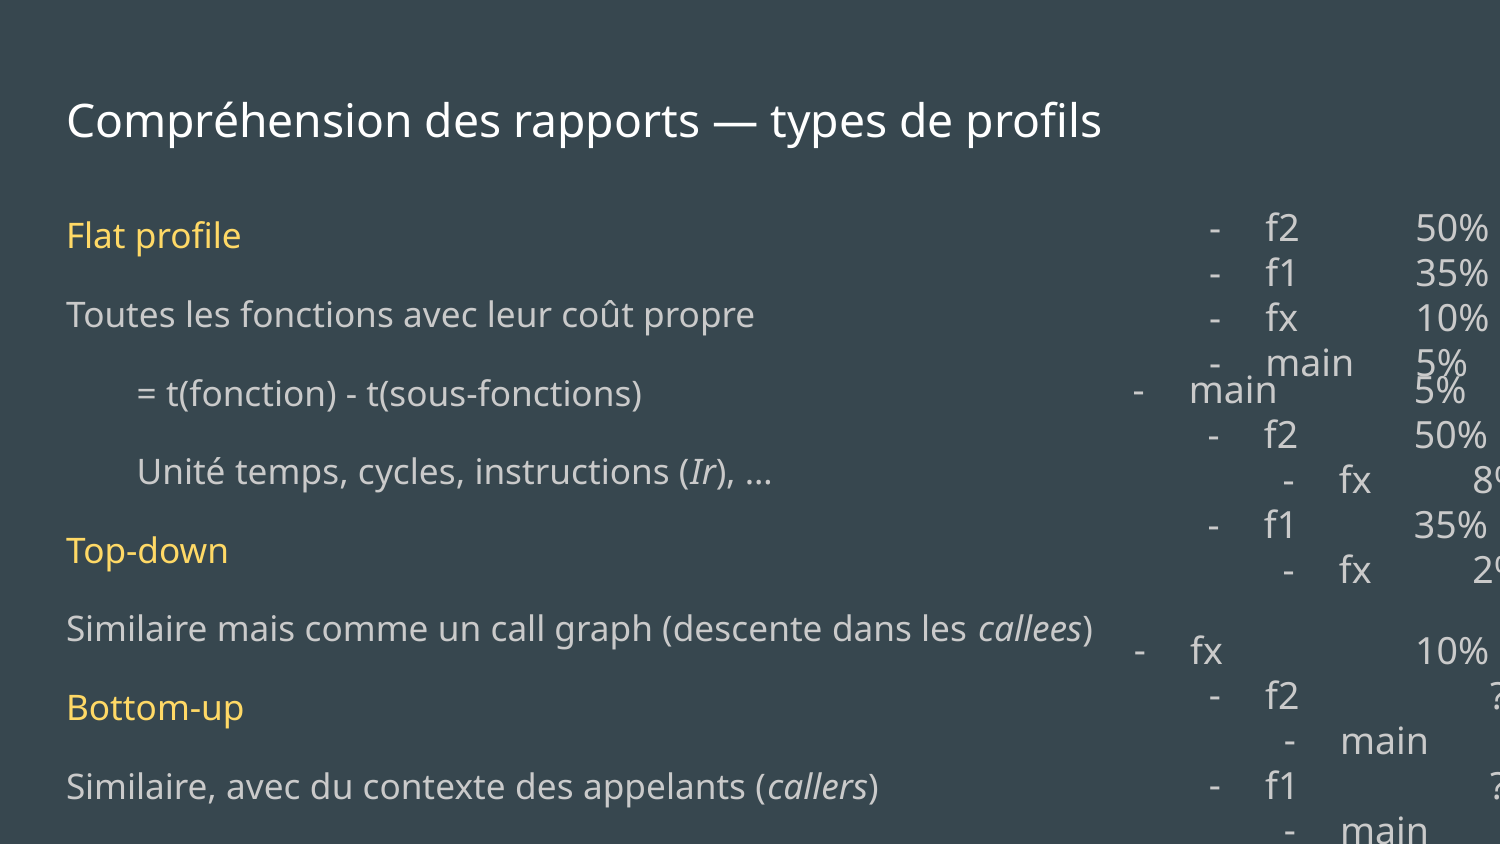

# Compréhension des rapports — types de profils
Flat profile
Toutes les fonctions avec leur coût propre
= t(fonction) - t(sous-fonctions)
Unité temps, cycles, instructions (Ir), …
Top-down
Similaire mais comme un call graph (descente dans les callees)
Bottom-up
Similaire, avec du contexte des appelants (callers)
f2		50%
f1		35%
fx		10%
main	5%
main		5%
f2		50%
fx	 8%
f1		35%
fx	 2%
fx			10%
f2			?
main	 ?
f1			?
main	 ?